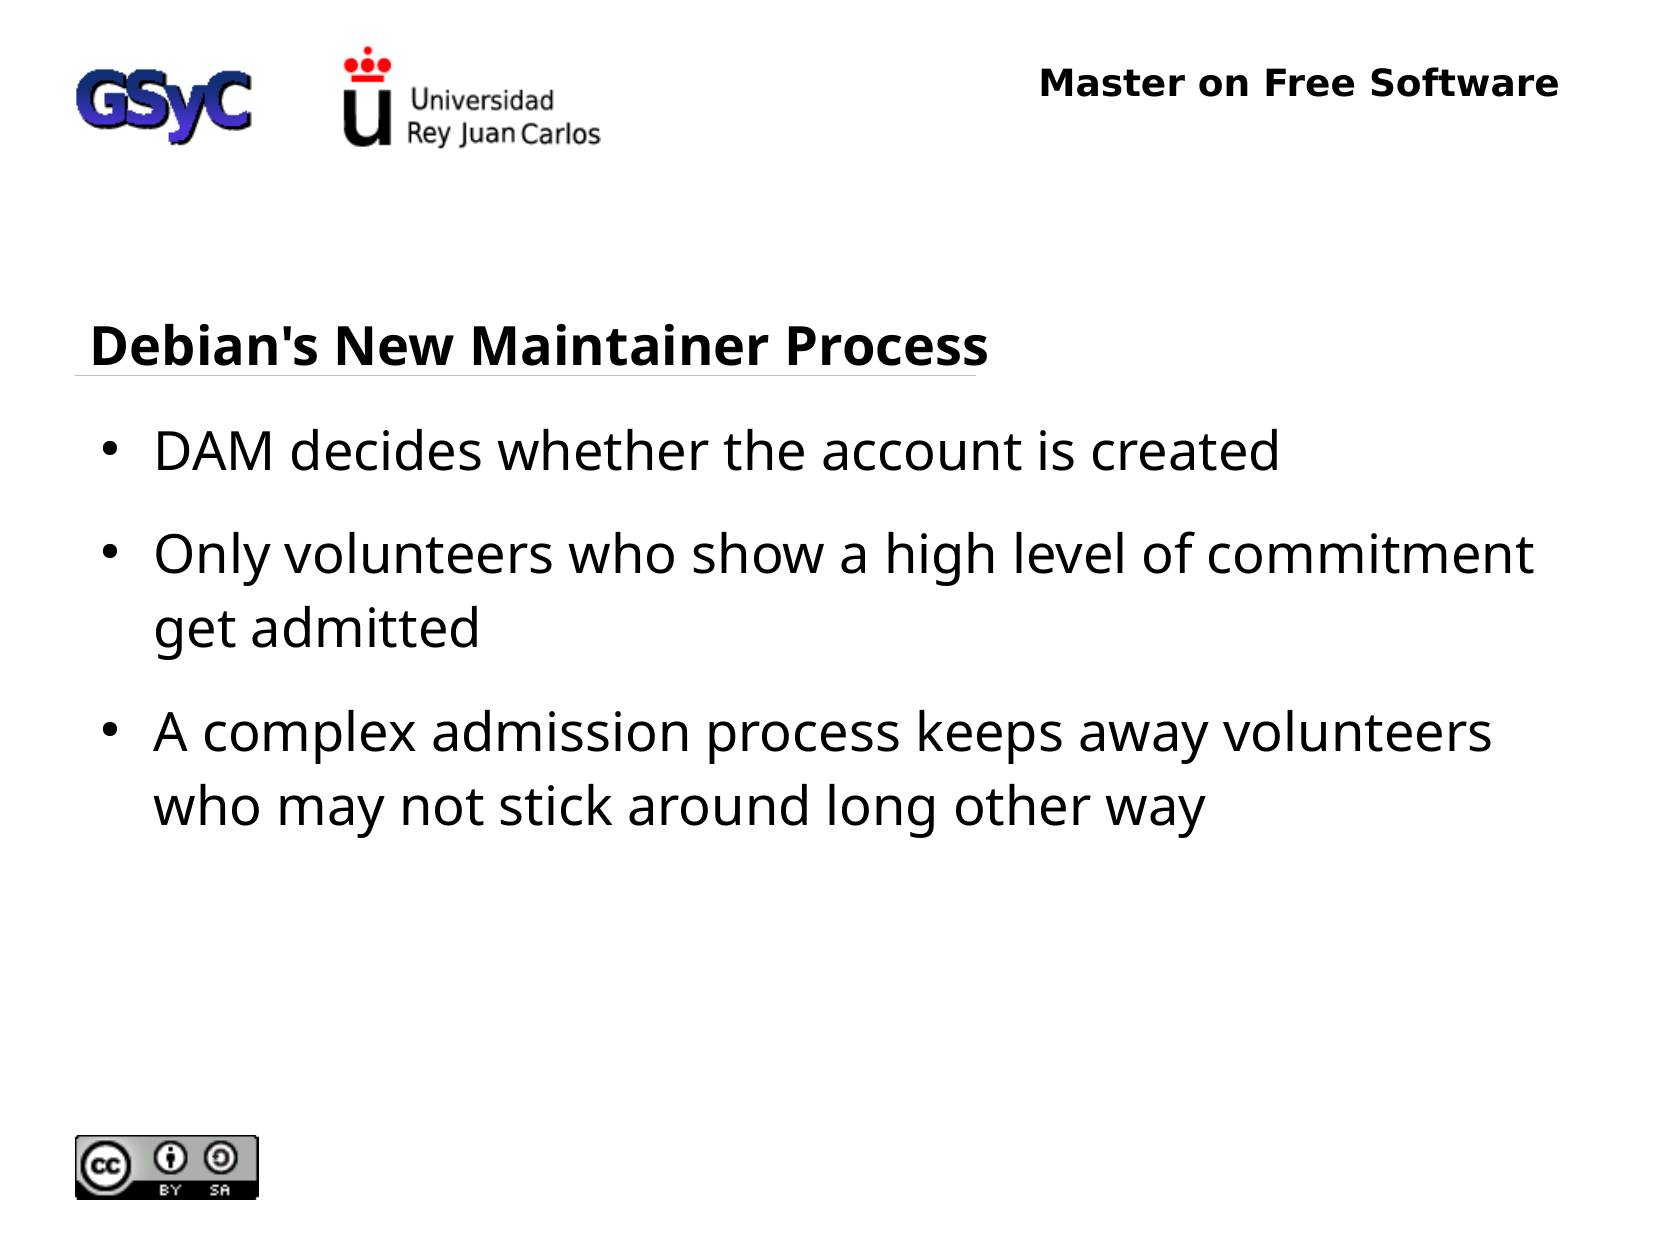

Debian's New Maintainer Process
# DAM decides whether the account is created
Only volunteers who show a high level of commitment get admitted
A complex admission process keeps away volunteers who may not stick around long other way